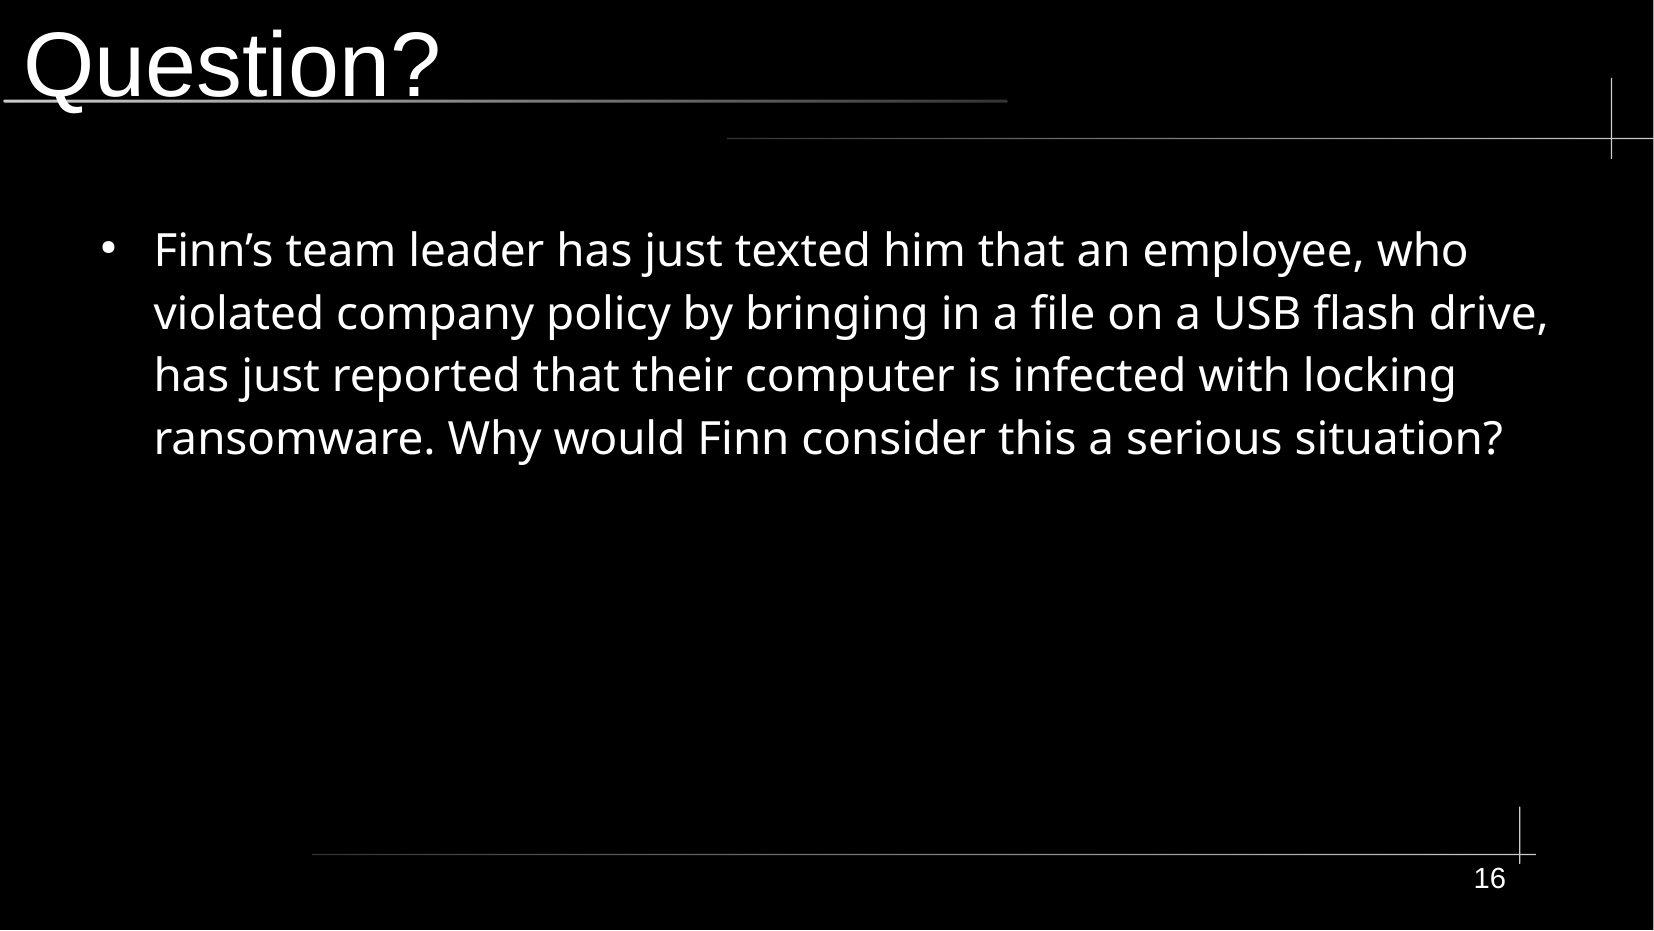

# Question?
Finn’s team leader has just texted him that an employee, who violated company policy by bringing in a file on a USB flash drive, has just reported that their computer is infected with locking ransomware. Why would Finn consider this a serious situation?
16